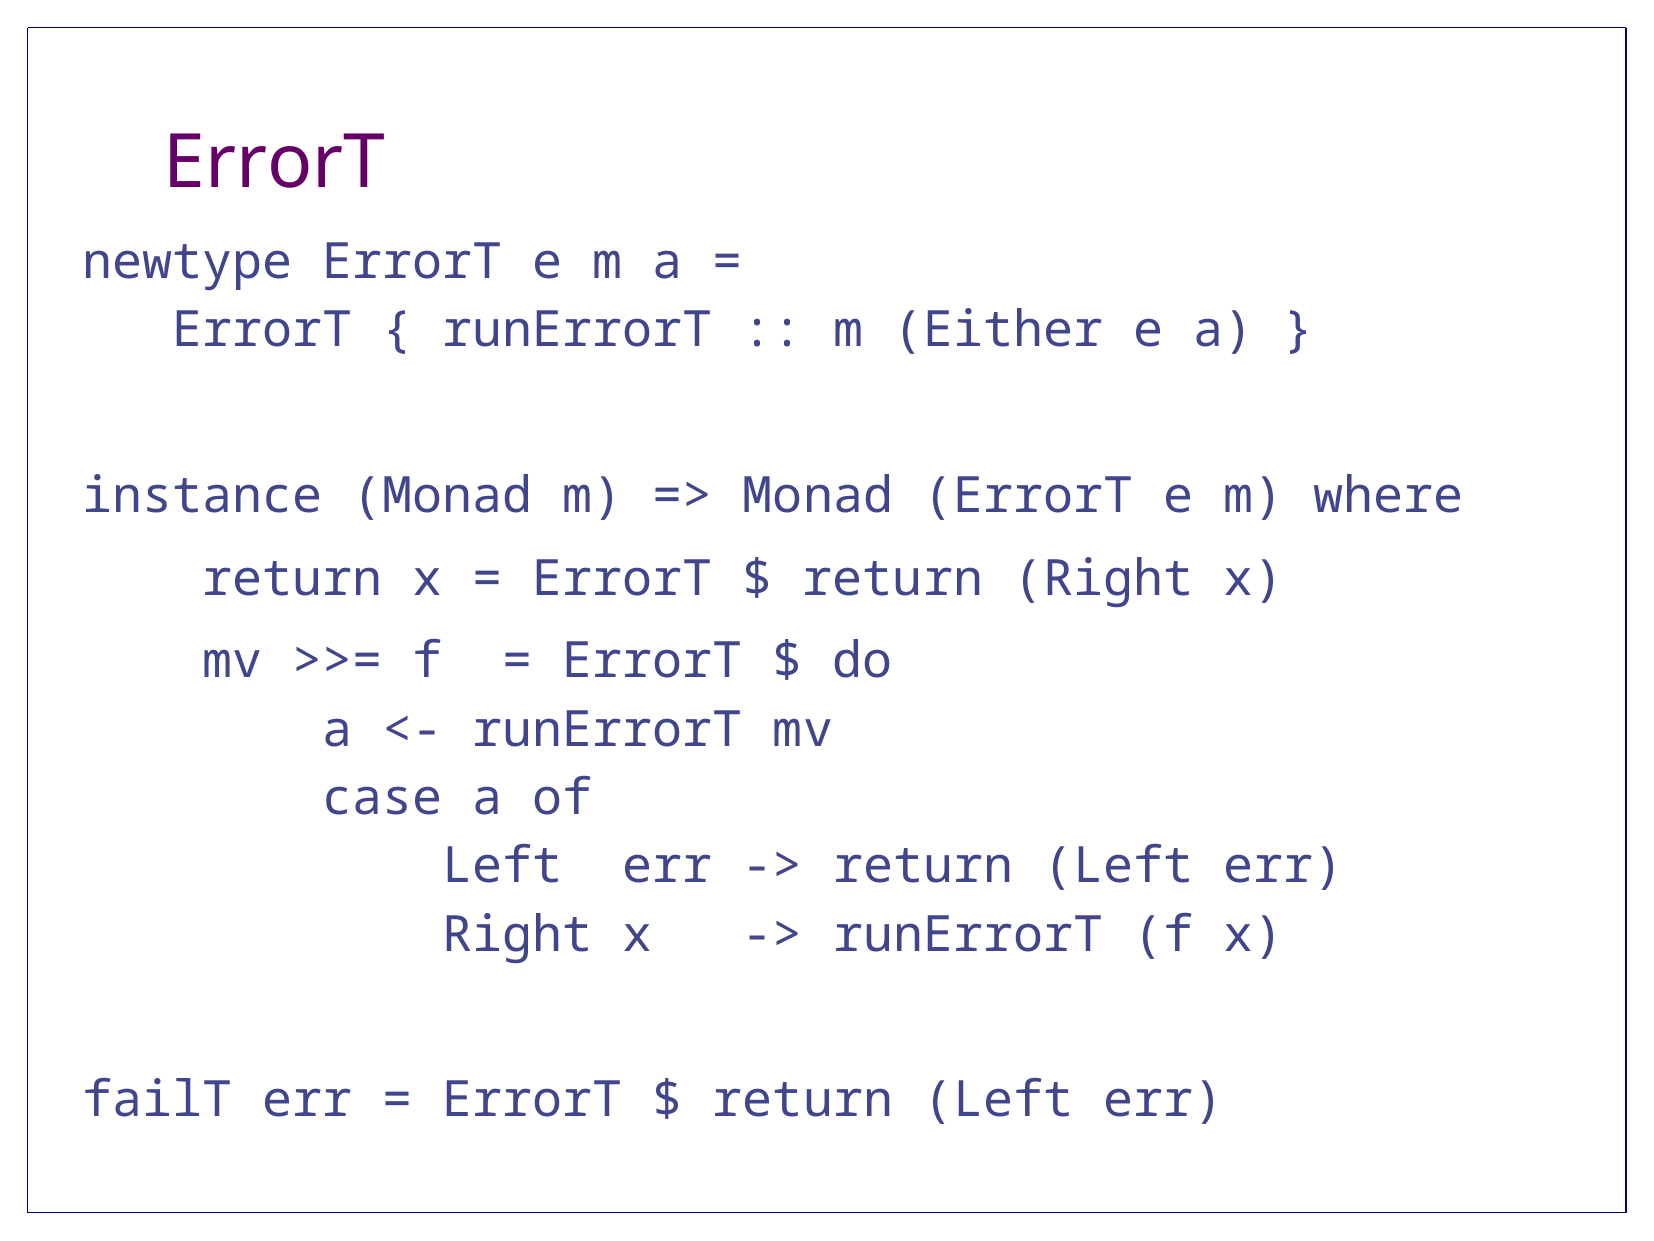

# ErrorT
newtype ErrorT e m a =
 ErrorT { runErrorT :: m (Either e a) }
instance (Monad m) => Monad (ErrorT e m) where
 return x = ErrorT $ return (Right x)
 mv >>= f = ErrorT $ do
 a <- runErrorT mv
 case a of
 Left err -> return (Left err)
 Right x -> runErrorT (f x)
failT err = ErrorT $ return (Left err)